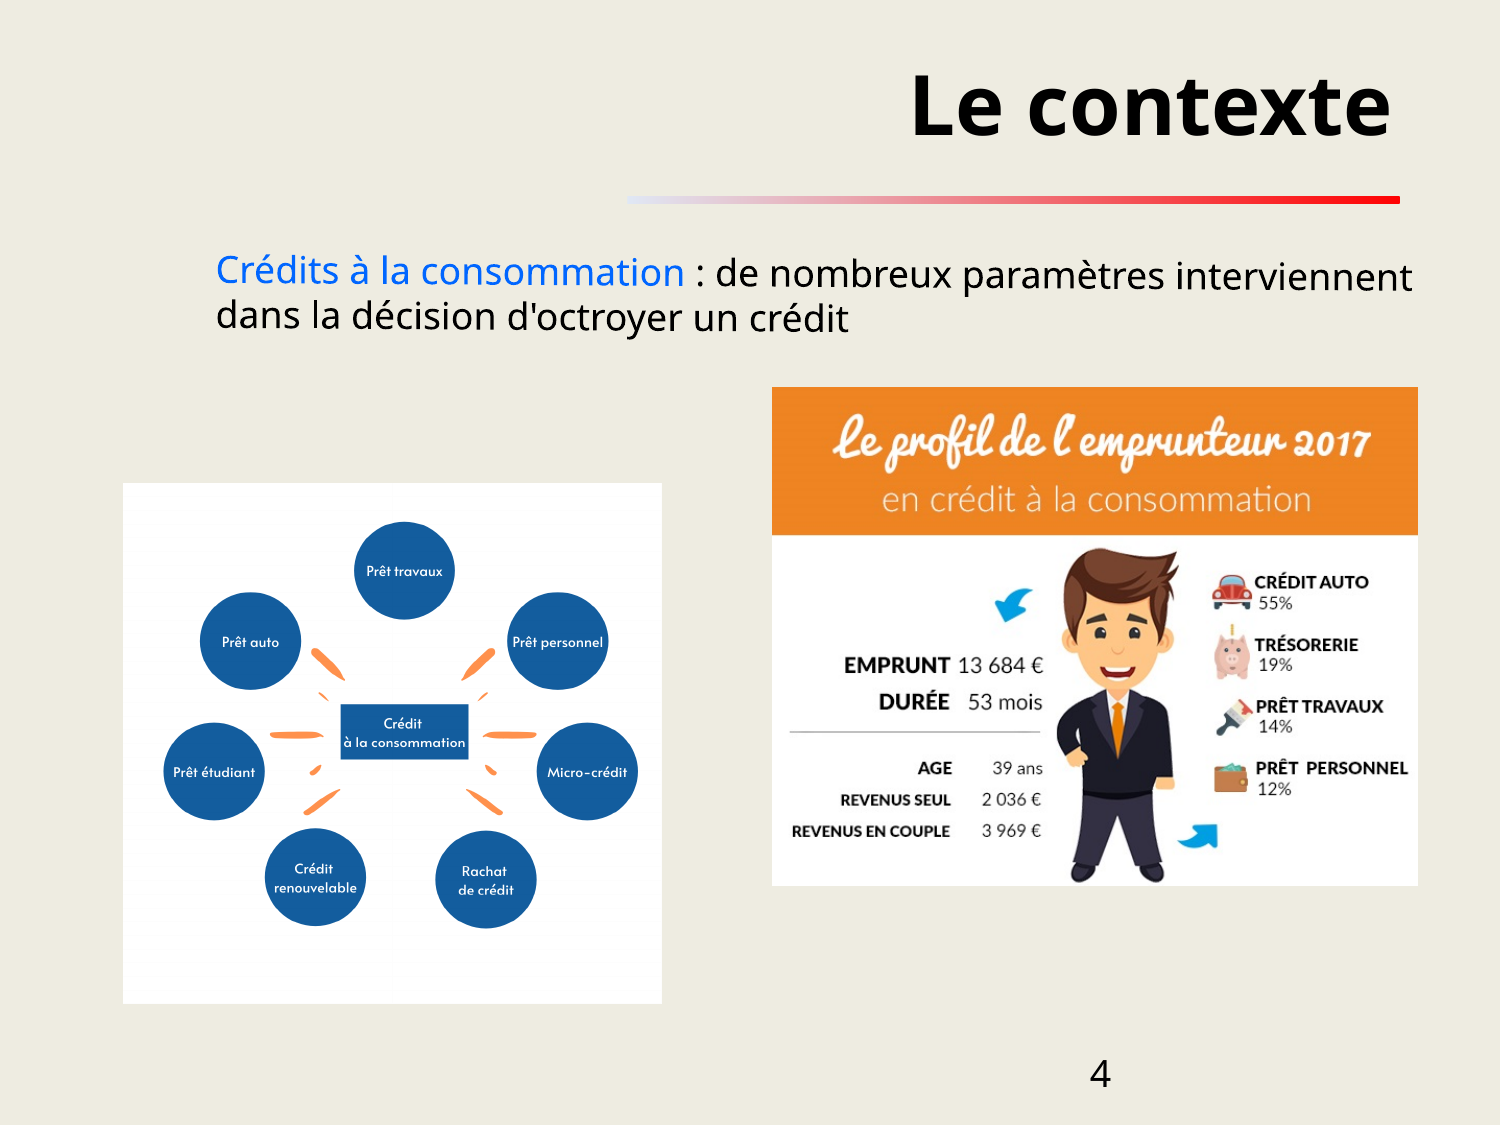

# Le contexte
Crédits à la consommation : de nombreux paramètres interviennent dans la décision d'octroyer un crédit